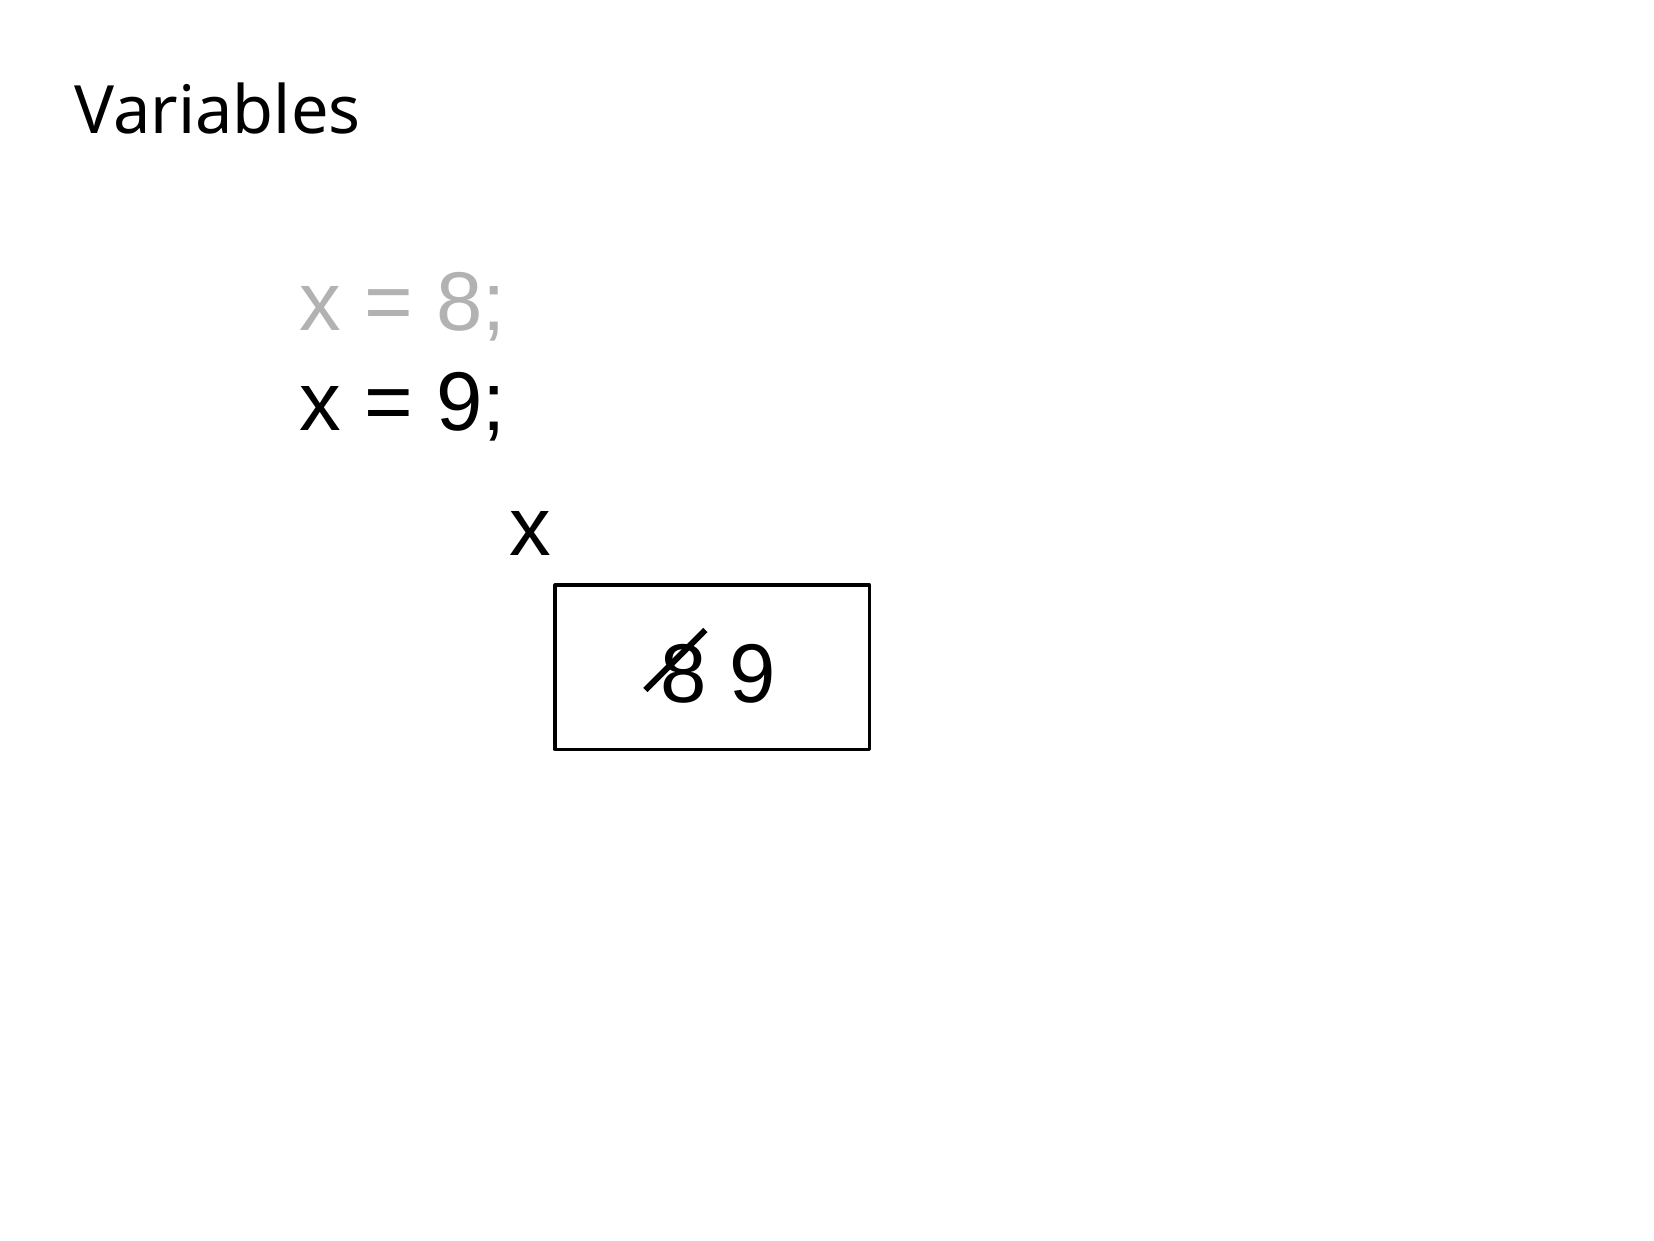

Variables
x = 8;
x = 9;
x
8 9